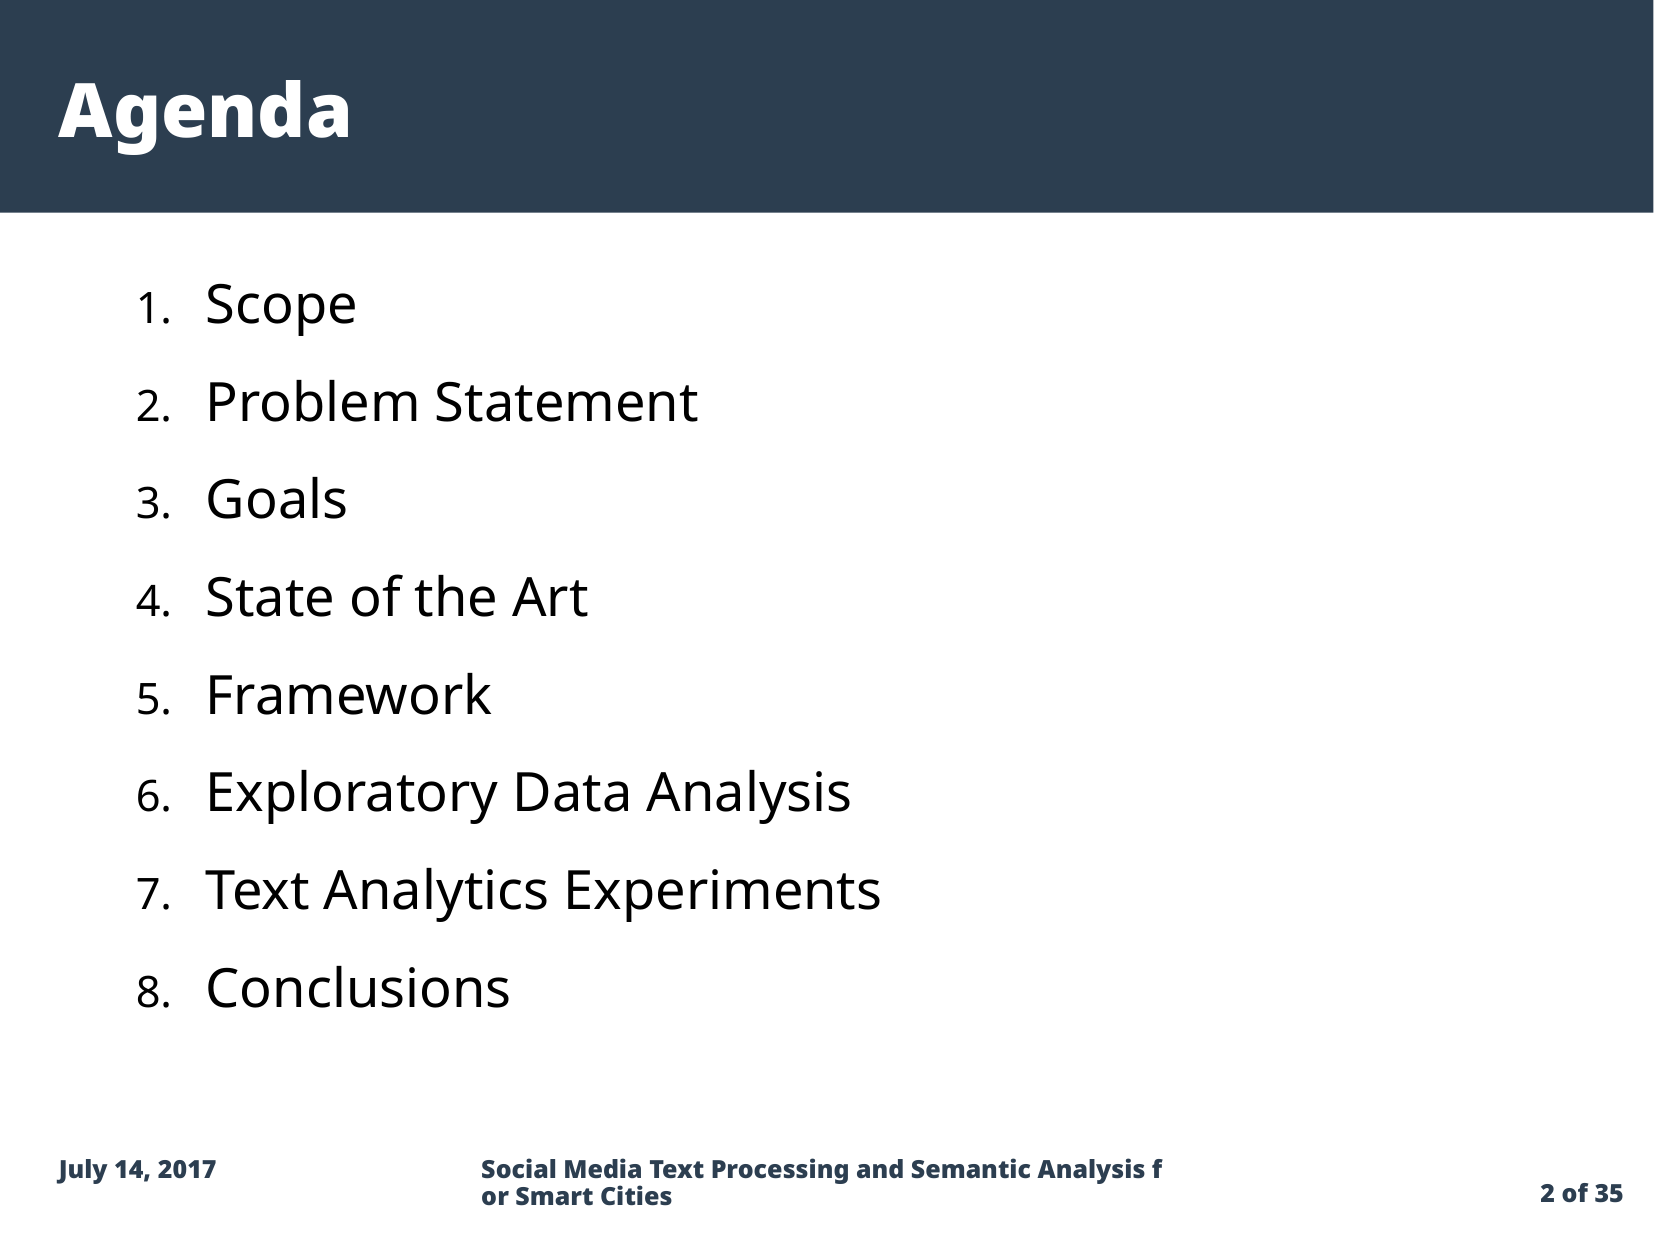

# Agenda
Scope
Problem Statement
Goals
State of the Art
Framework
Exploratory Data Analysis
Text Analytics Experiments
Conclusions
July 14, 2017
Social Media Text Processing and Semantic Analysis for Smart Cities
2